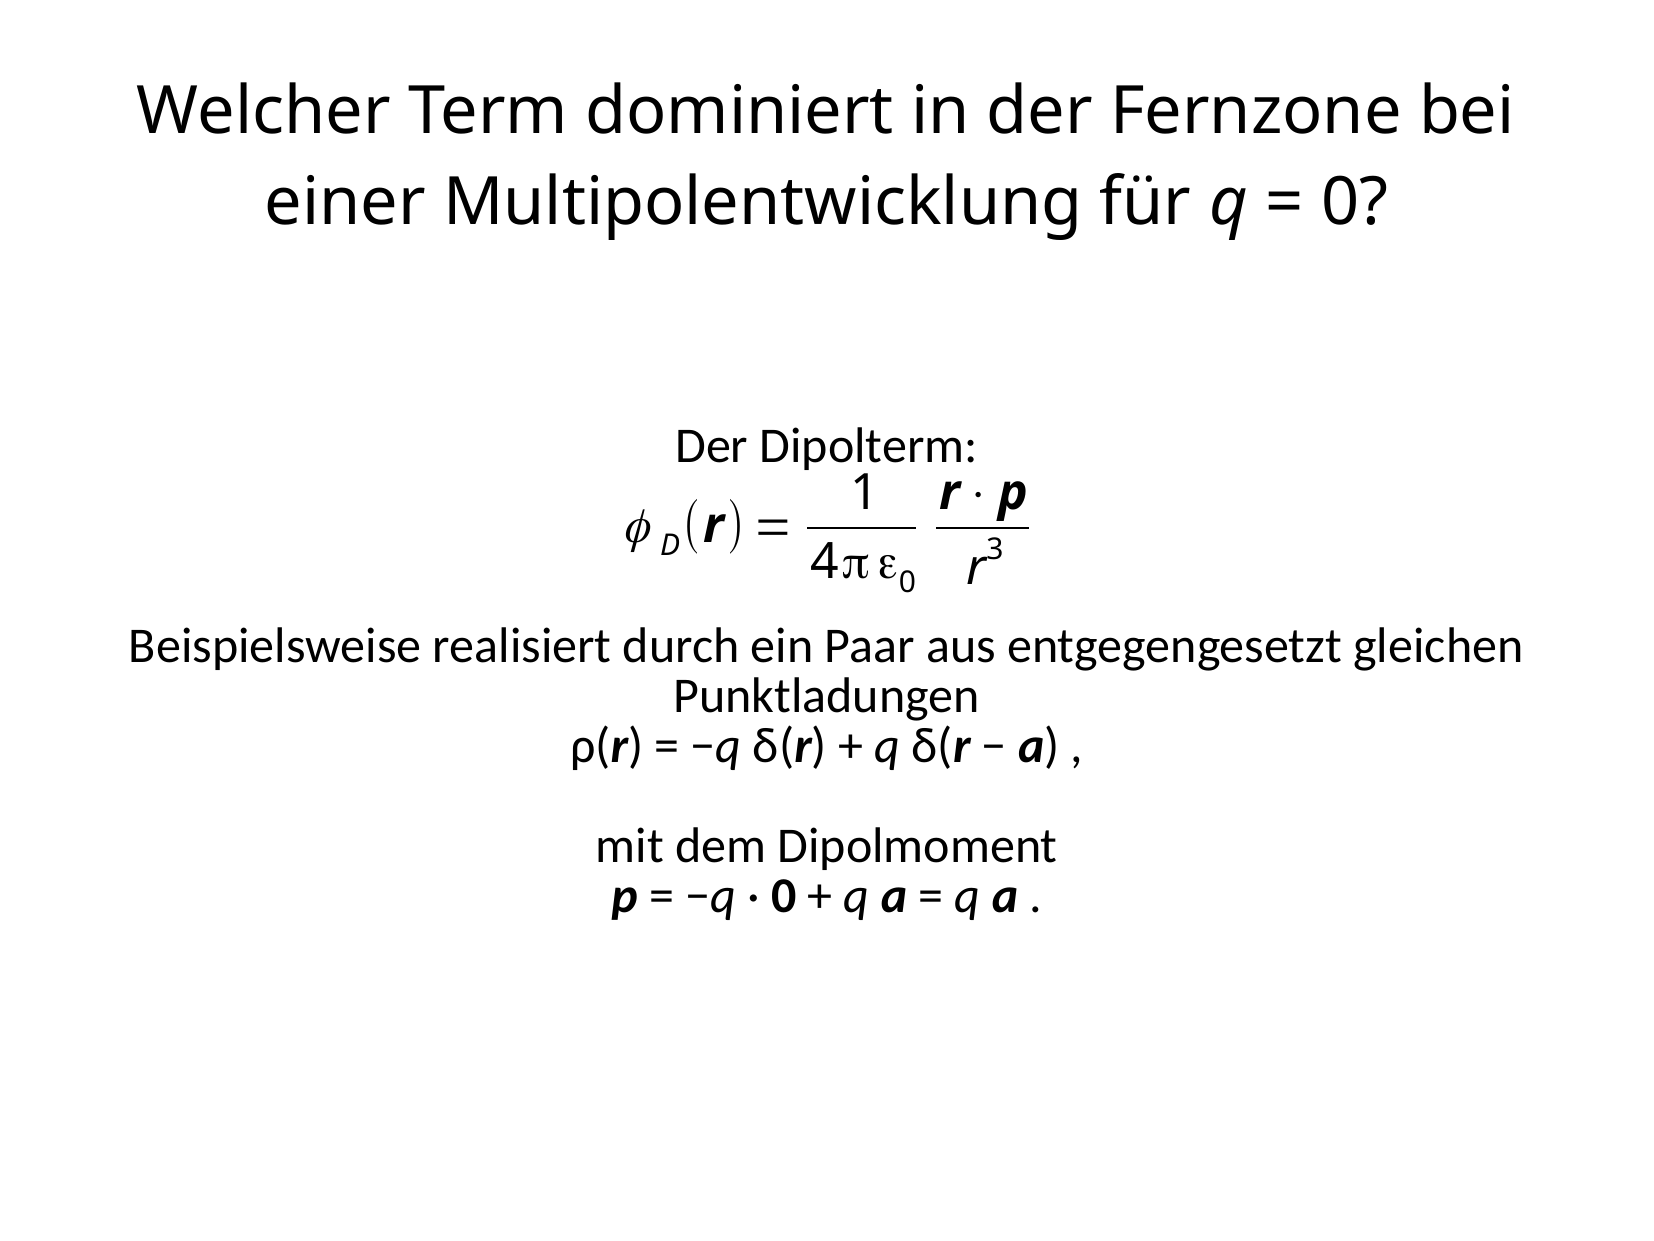

# Welcher Term dominiert in der Fernzone bei einer Multipolentwicklung für q = 0?
Der Dipolterm:
Beispielsweise realisiert durch ein Paar aus entgegengesetzt gleichen Punktladungen
ρ(r) = −q δ(r) + q δ(r − a) ,
mit dem Dipolmoment
p = −q · 0 + q a = q a .